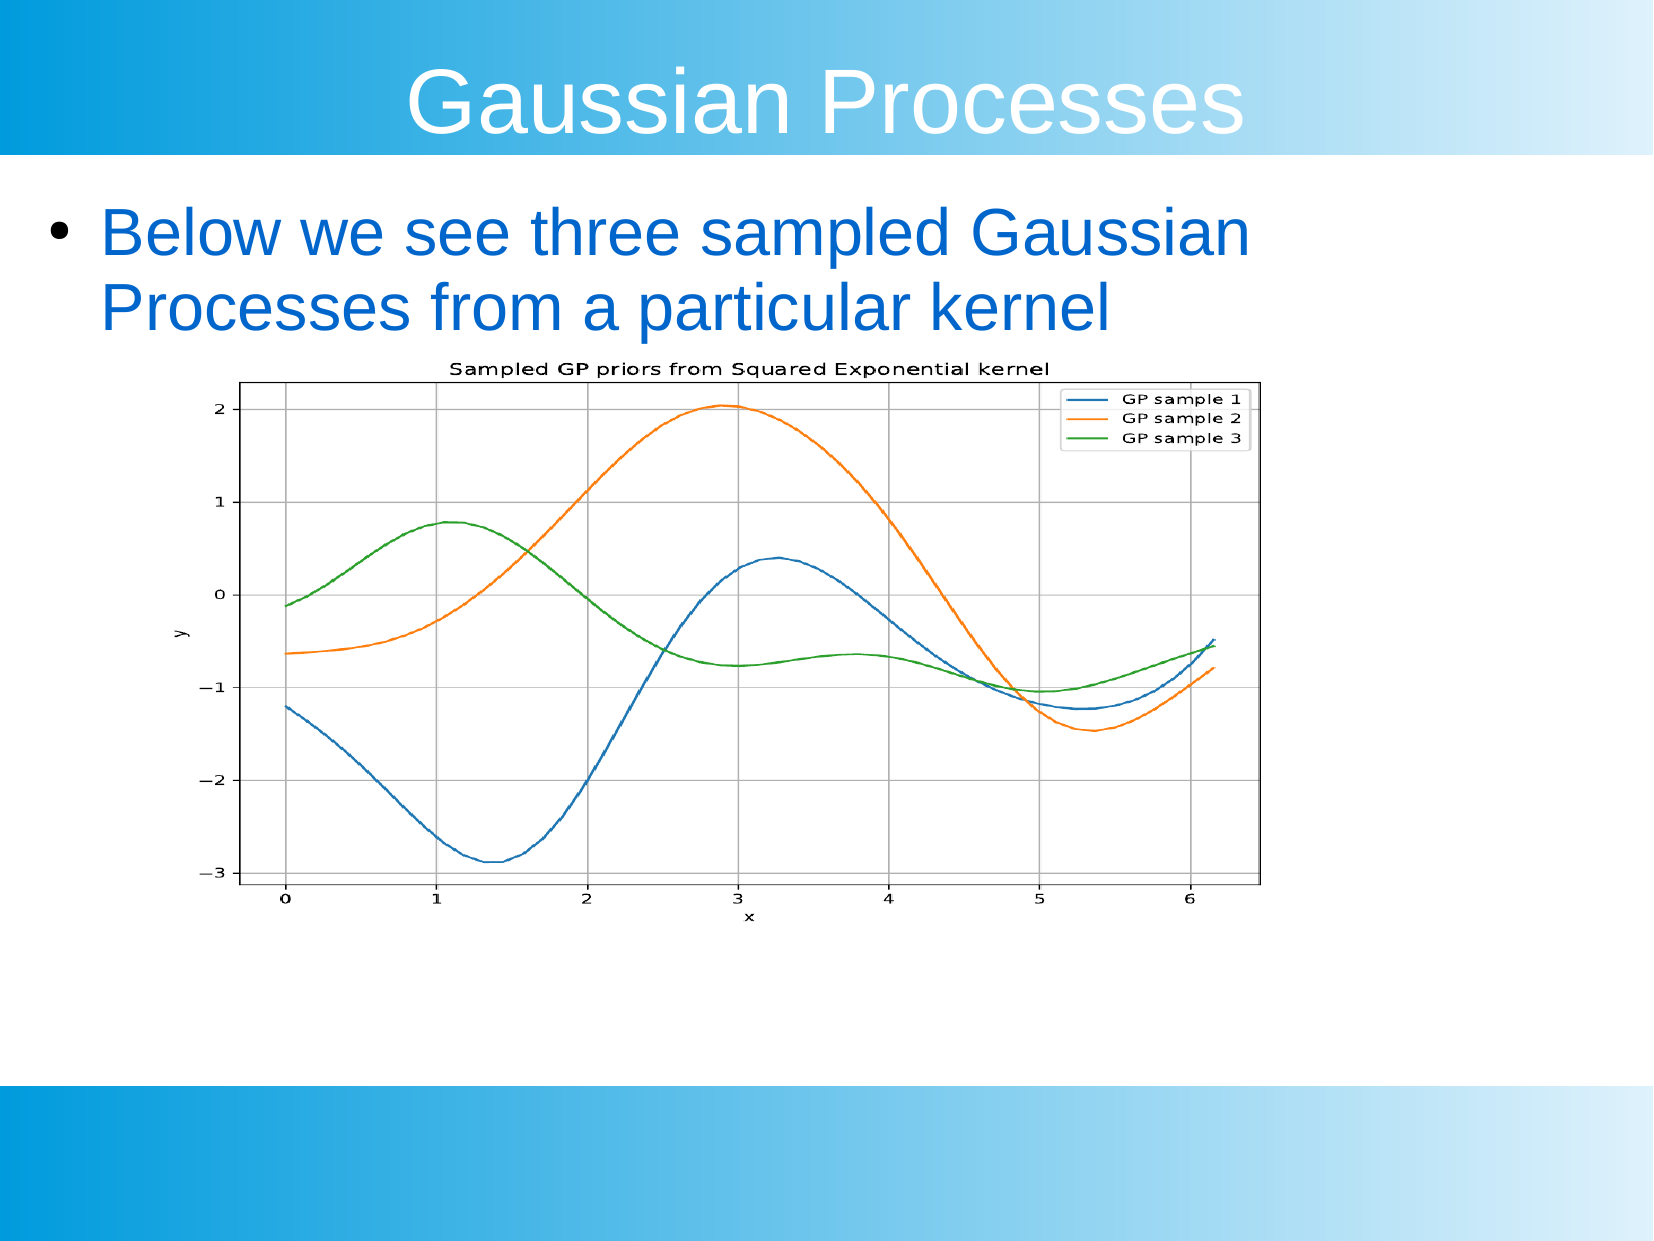

# Gaussian Processes
Below we see three sampled Gaussian Processes from a particular kernel